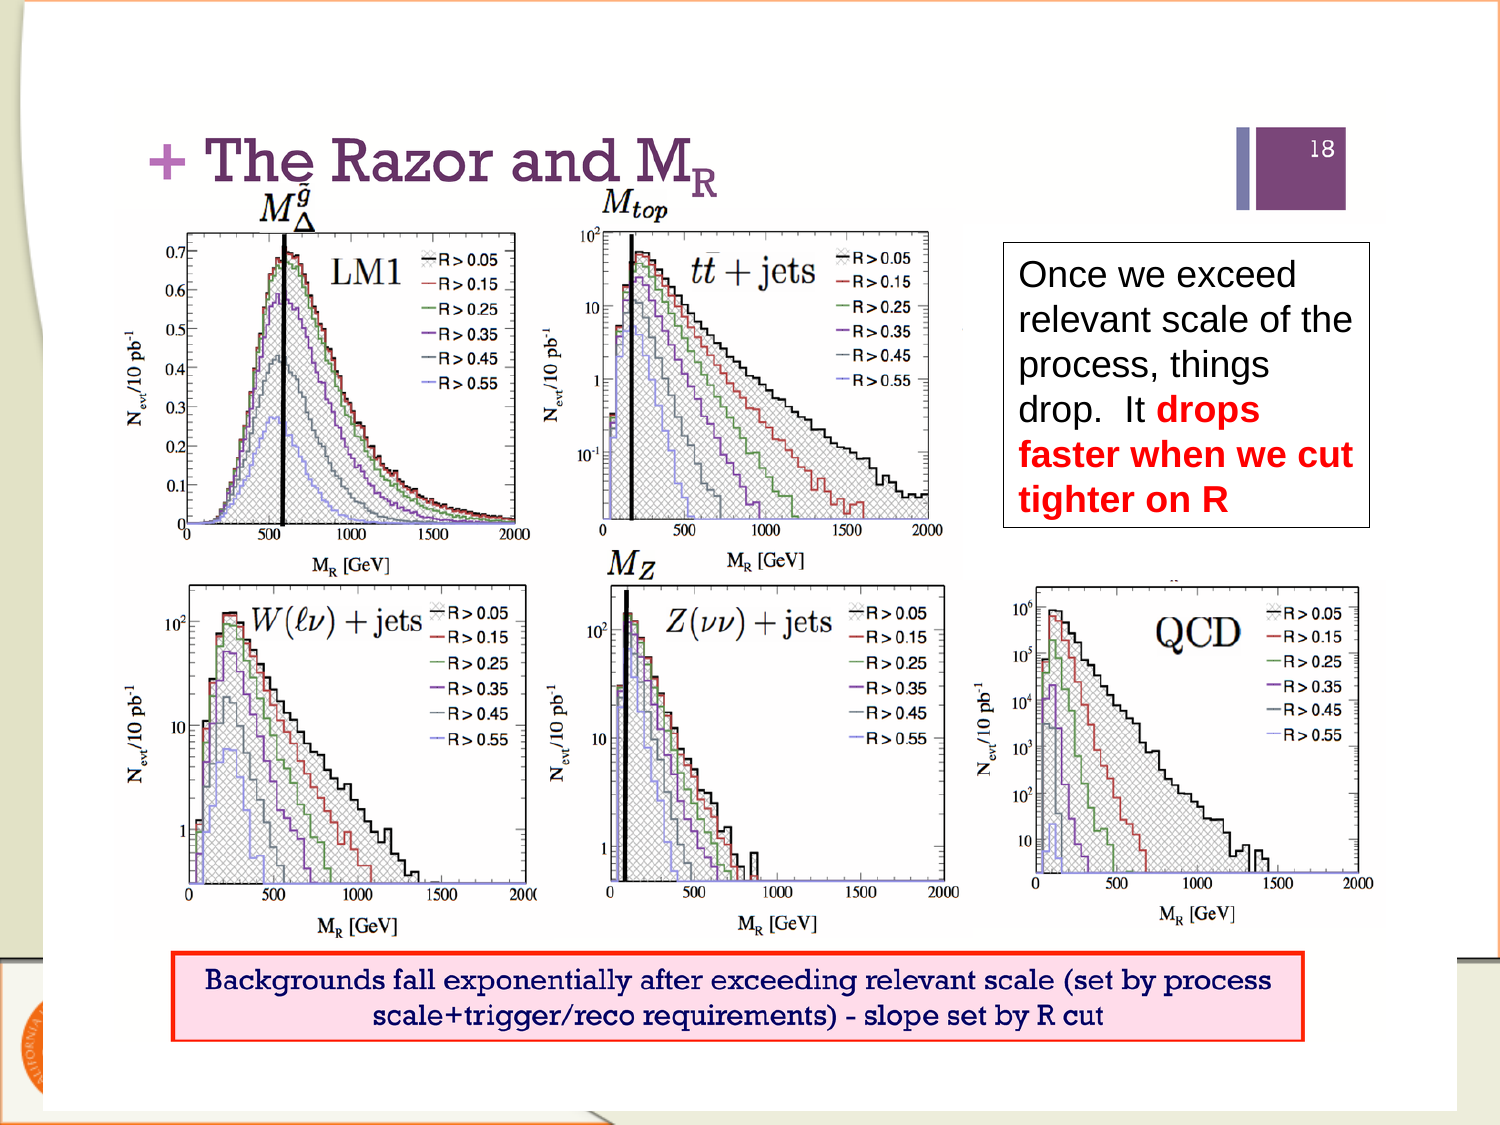

Once we exceed relevant scale of the process, things drop. It drops faster when we cut tighter on R
Yi Chen, LQ3 Meeting, June 17, 2011
6